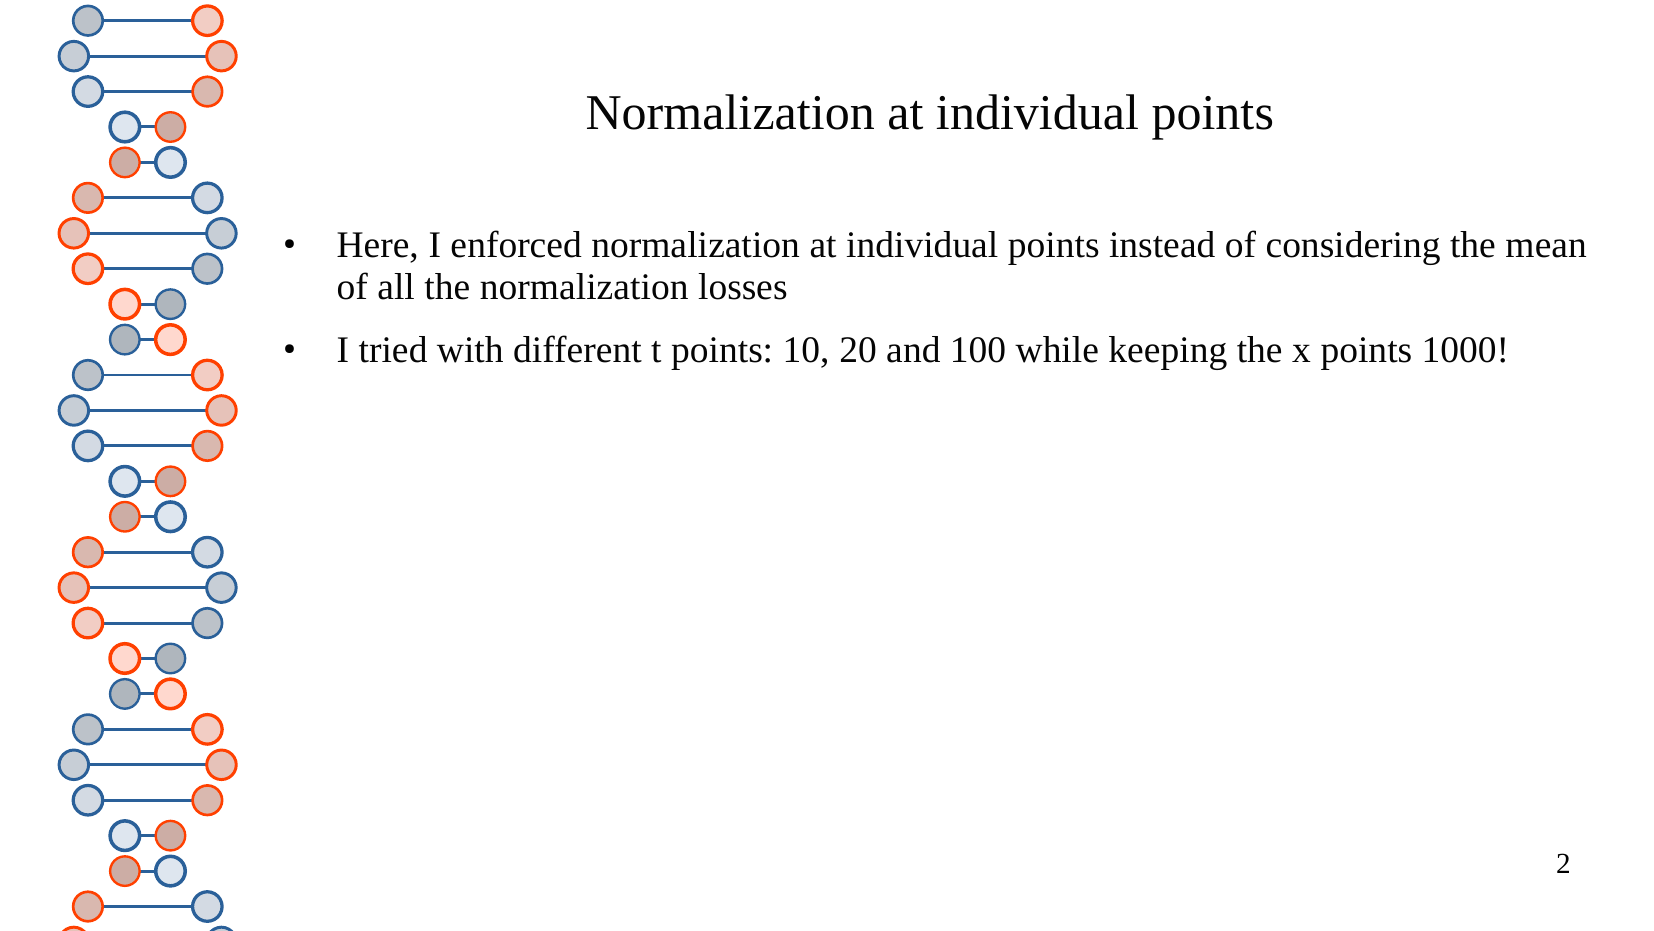

# Normalization at individual points
Here, I enforced normalization at individual points instead of considering the mean of all the normalization losses
I tried with different t points: 10, 20 and 100 while keeping the x points 1000!
2